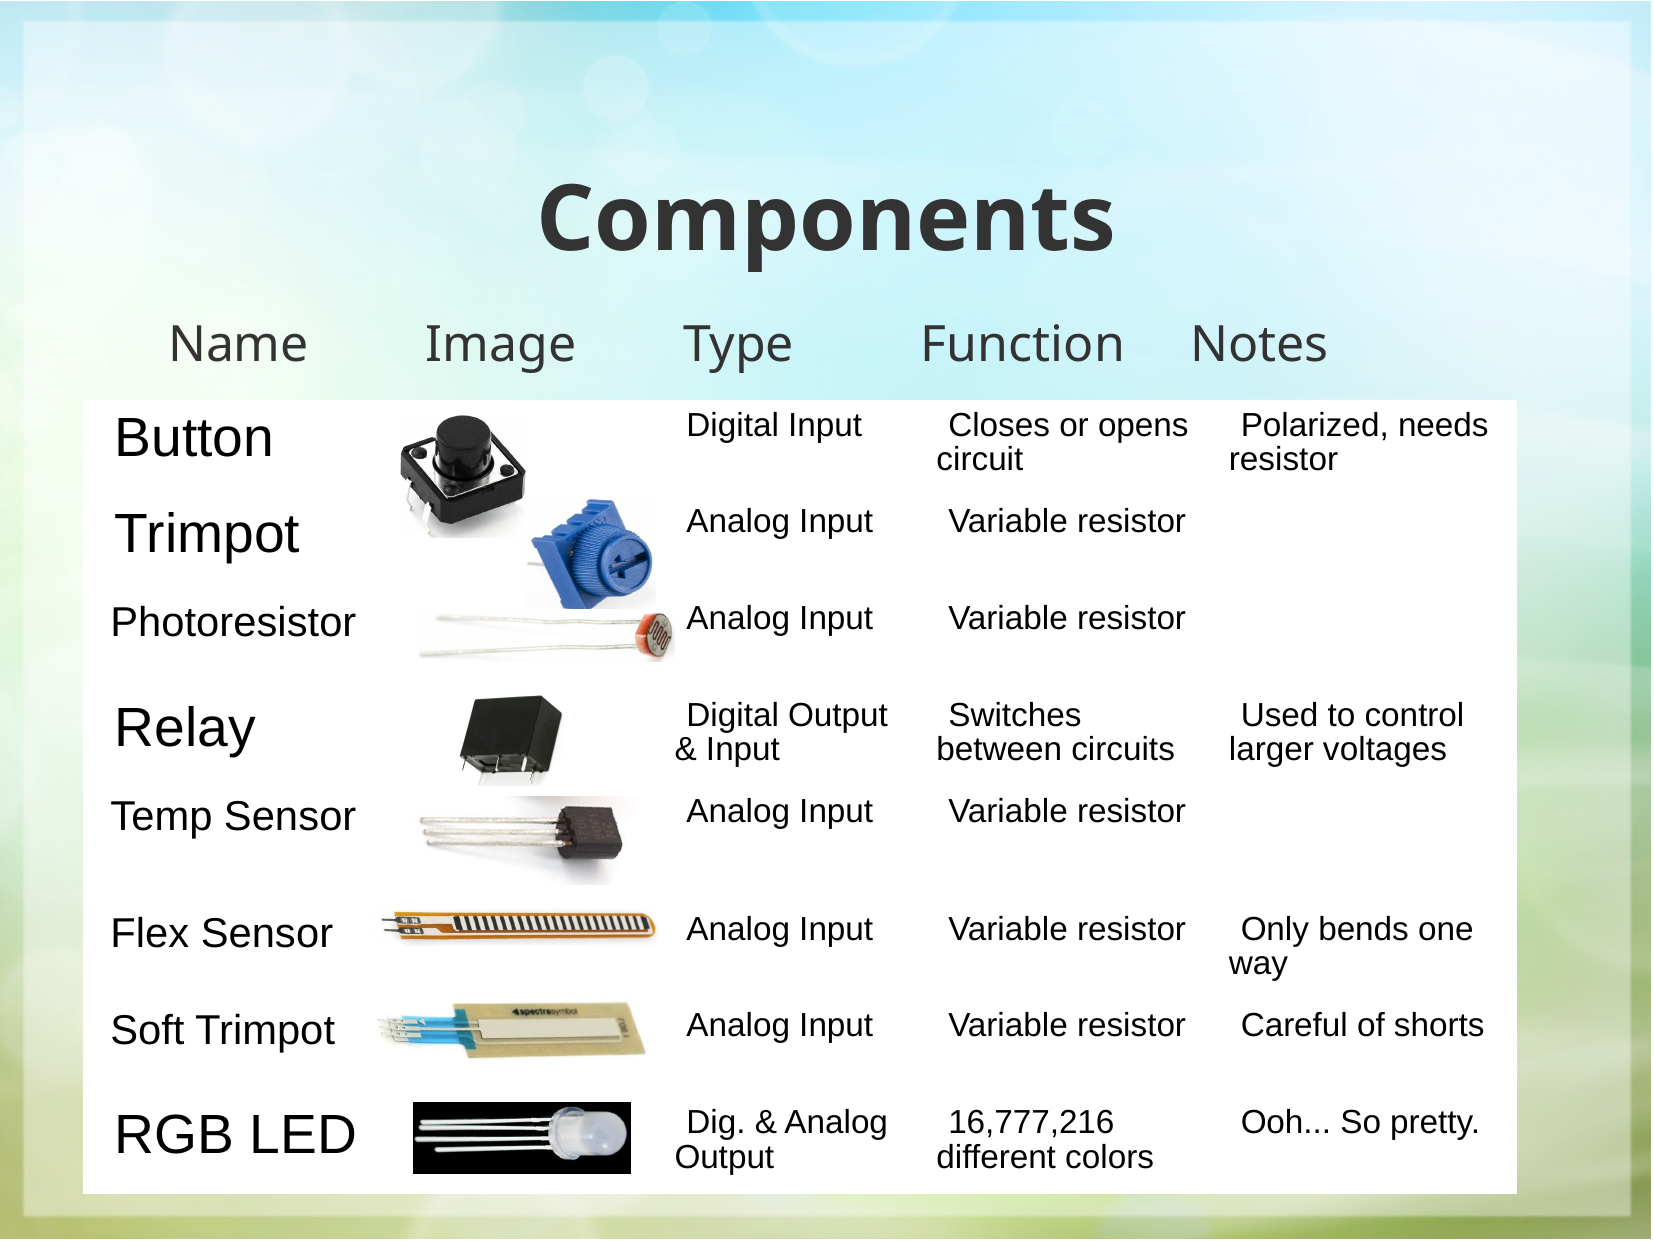

# Components
Name Image	 Type	 Function Notes
| Button | | Digital Input | Closes or opens circuit | Polarized, needs resistor |
| --- | --- | --- | --- | --- |
| Trimpot | | Analog Input | Variable resistor | |
| Photoresistor | | Analog Input | Variable resistor | |
| Relay | | Digital Output & Input | Switches between circuits | Used to control larger voltages |
| Temp Sensor | | Analog Input | Variable resistor | |
| Flex Sensor | | Analog Input | Variable resistor | Only bends one way |
| Soft Trimpot | | Analog Input | Variable resistor | Careful of shorts |
| RGB LED | | Dig. & Analog Output | 16,777,216 different colors | Ooh... So pretty. |